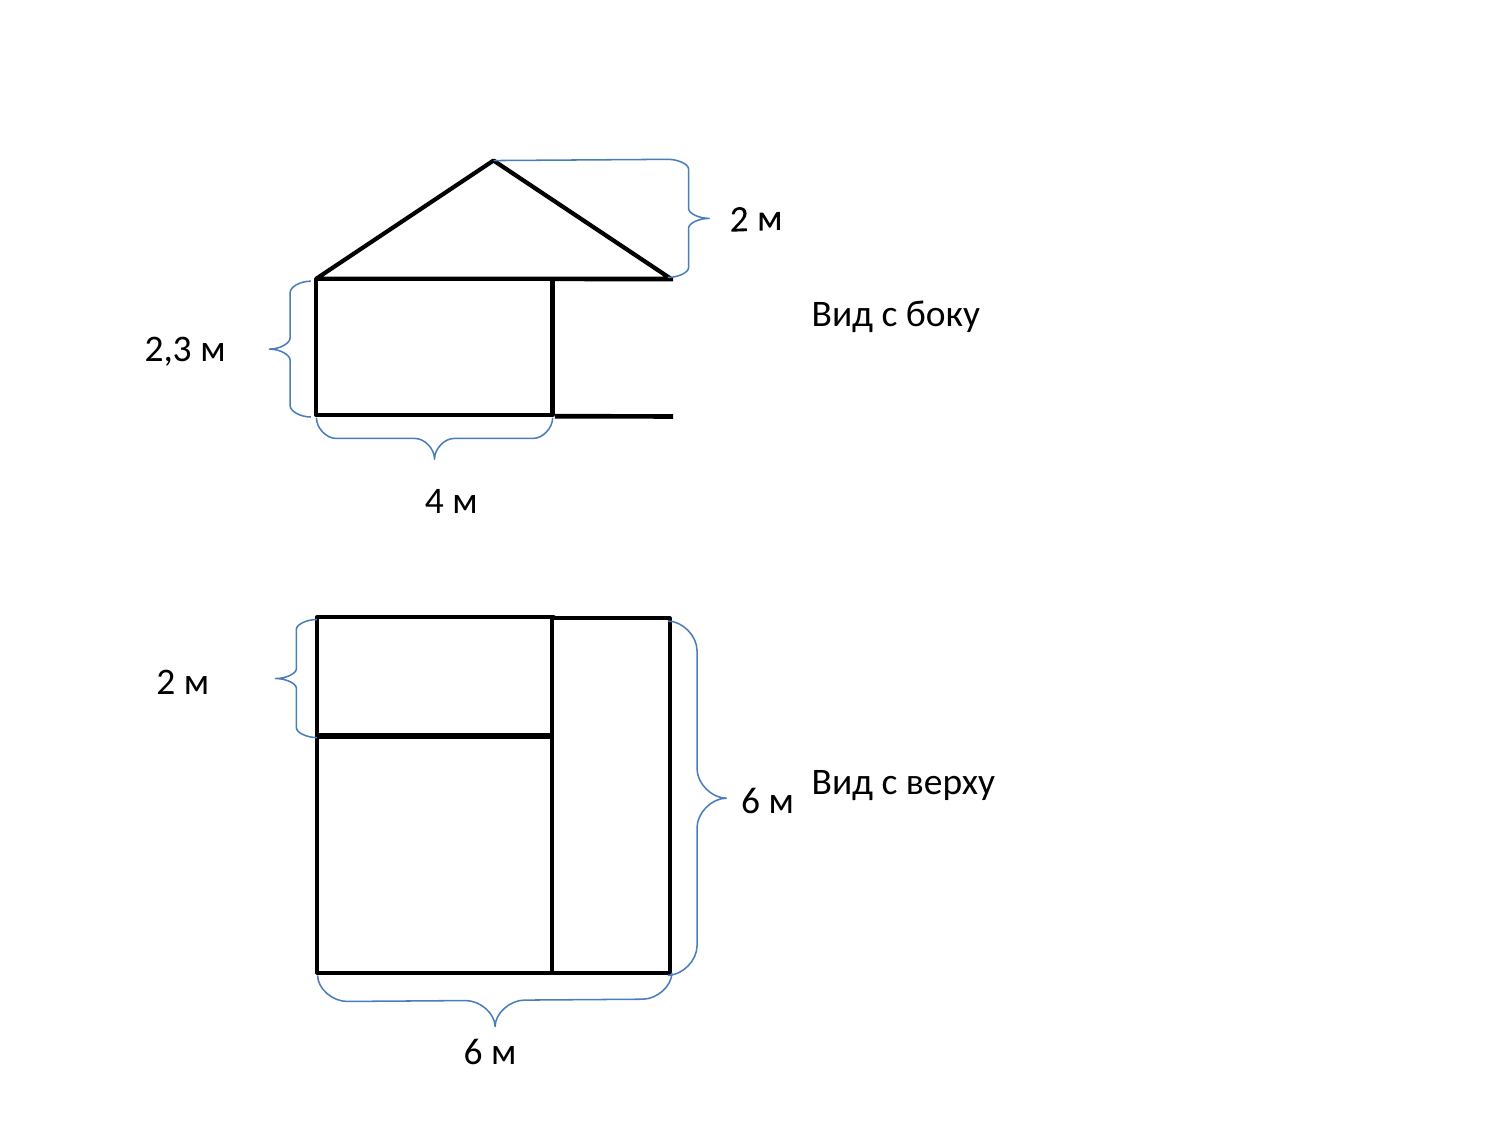

2 м
Вид с боку
2,3 м
4 м
2 м
Вид с верху
6 м
6 м